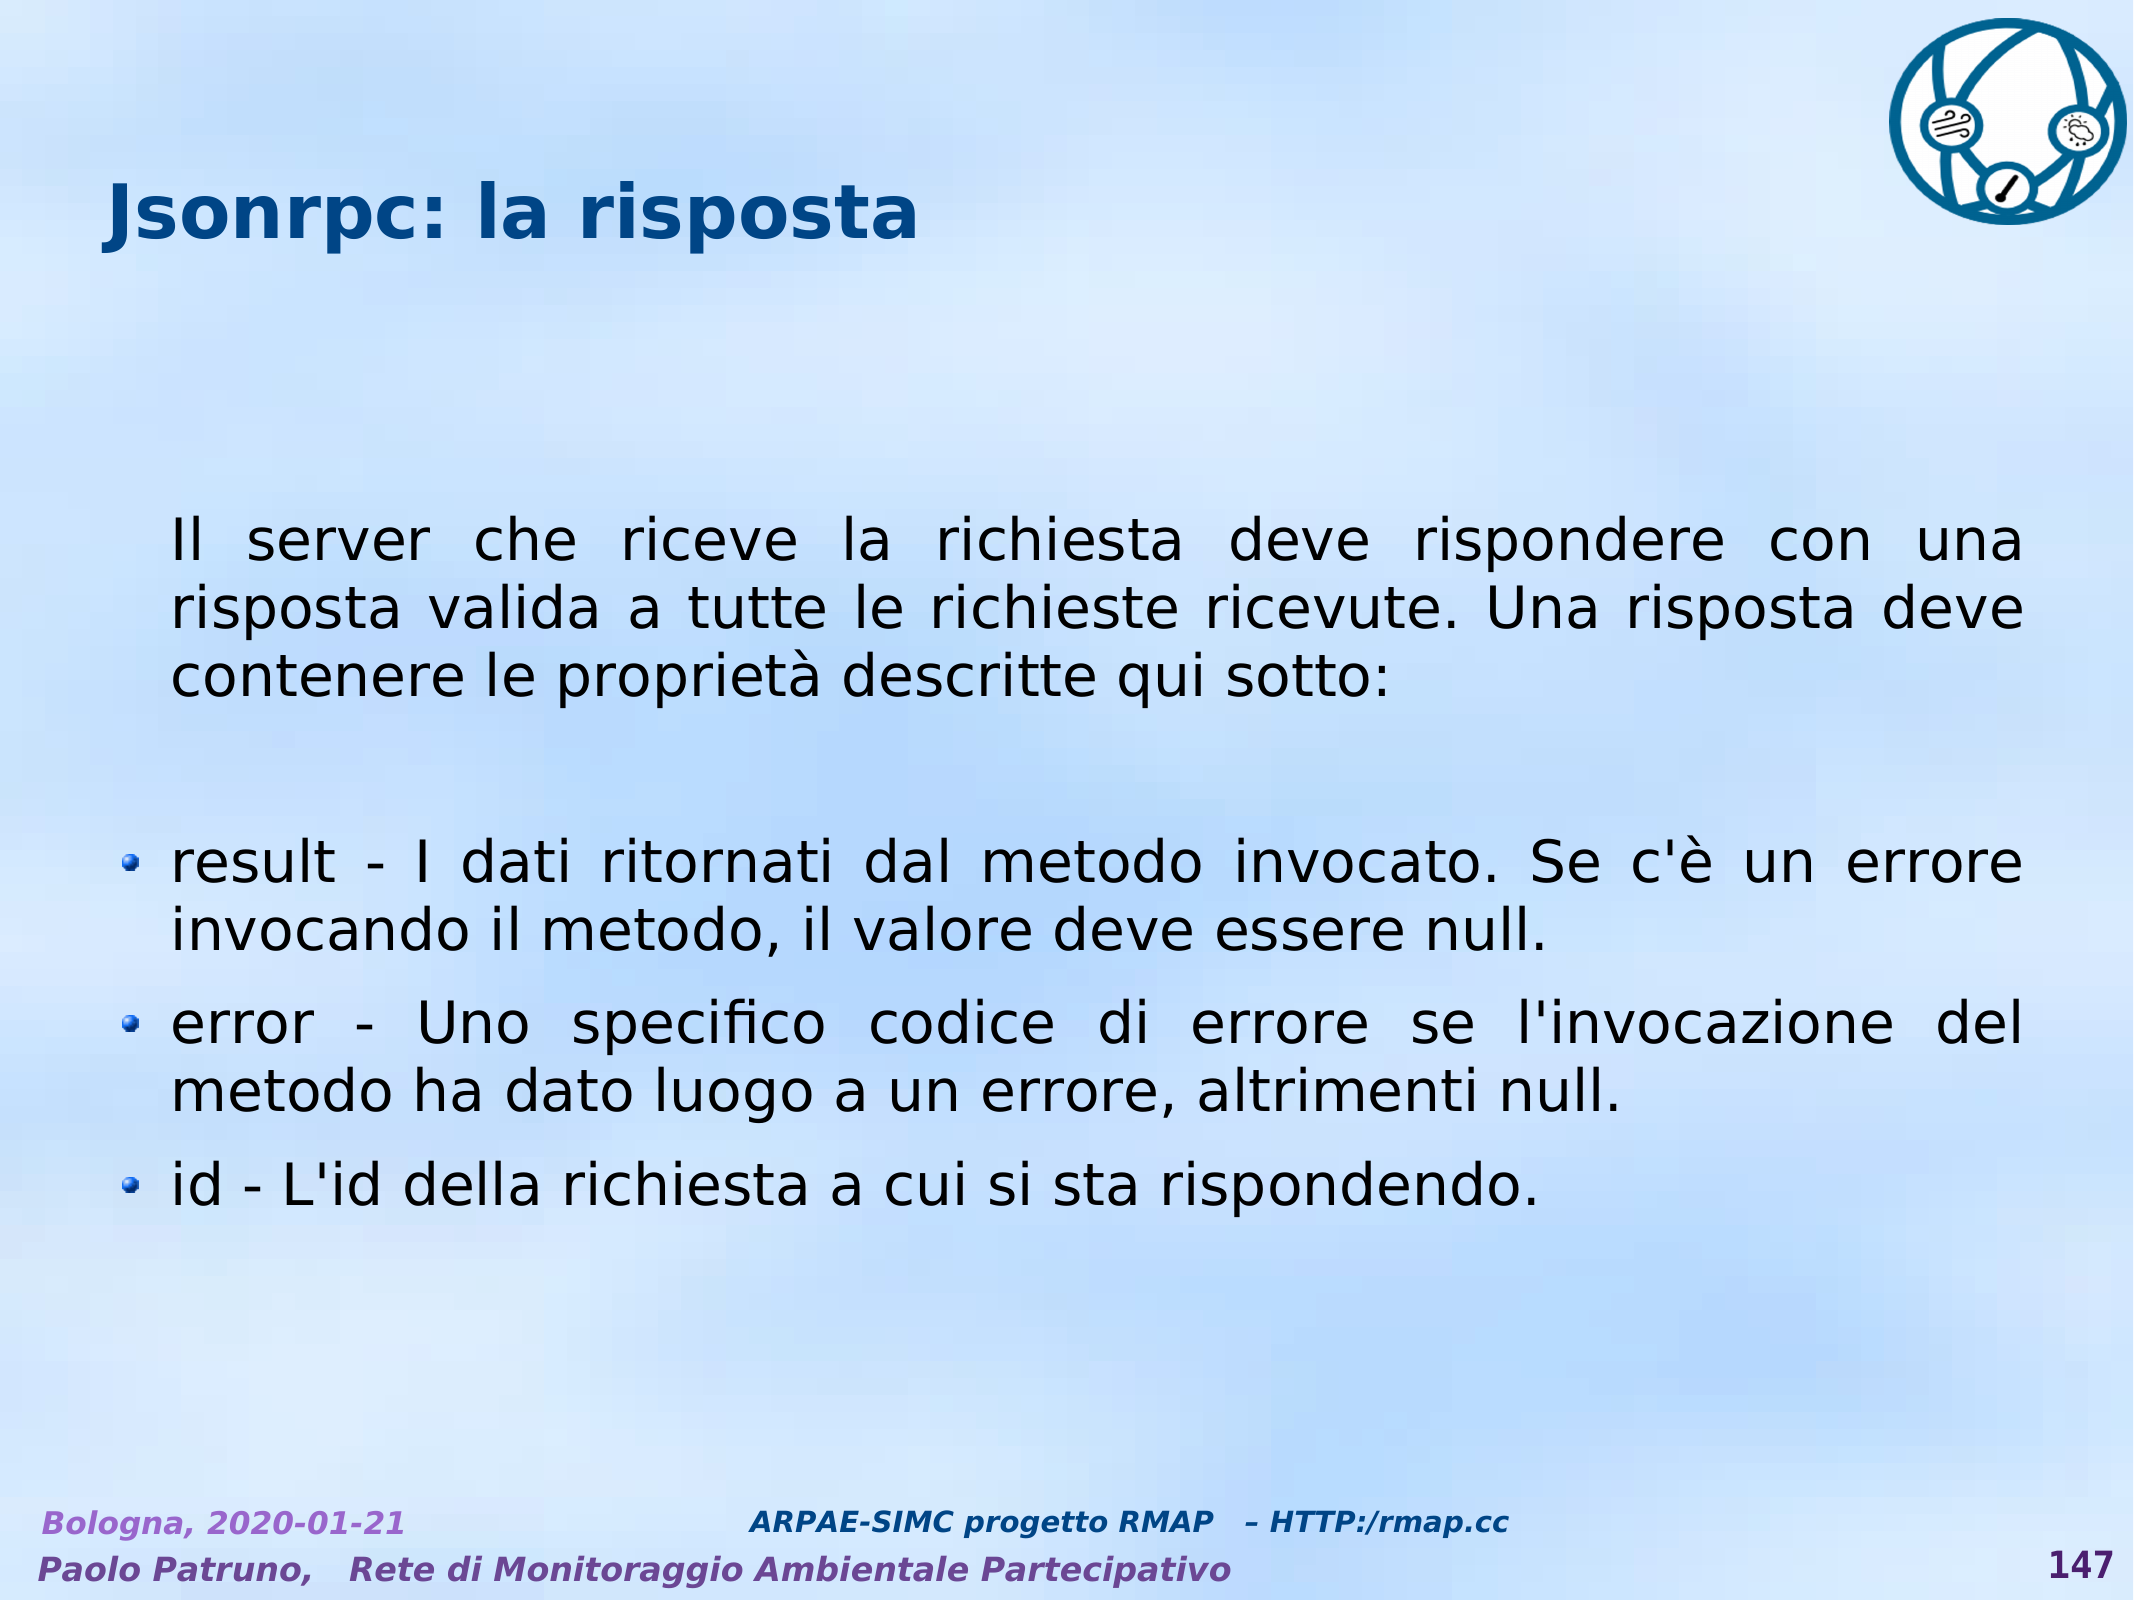

# Jsonrpc: la risposta
Il server che riceve la richiesta deve rispondere con una risposta valida a tutte le richieste ricevute. Una risposta deve contenere le proprietà descritte qui sotto:
result - I dati ritornati dal metodo invocato. Se c'è un errore invocando il metodo, il valore deve essere null.
error - Uno specifico codice di errore se l'invocazione del metodo ha dato luogo a un errore, altrimenti null.
id - L'id della richiesta a cui si sta rispondendo.